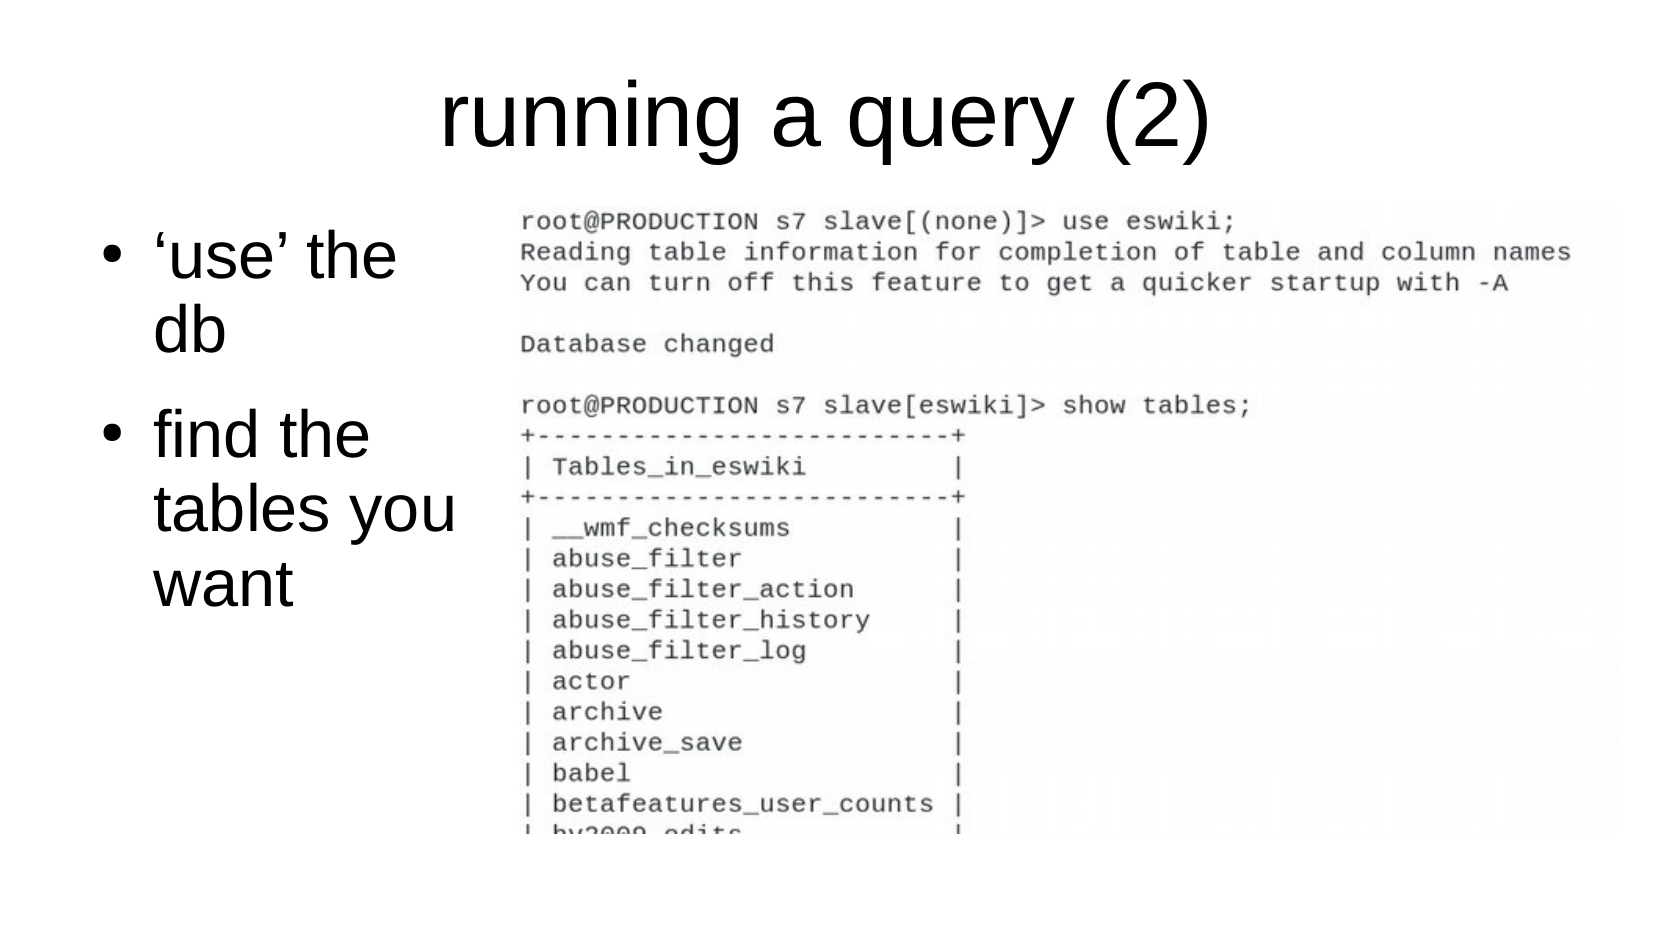

# running a query (2)
‘use’ the db
find the tables you want